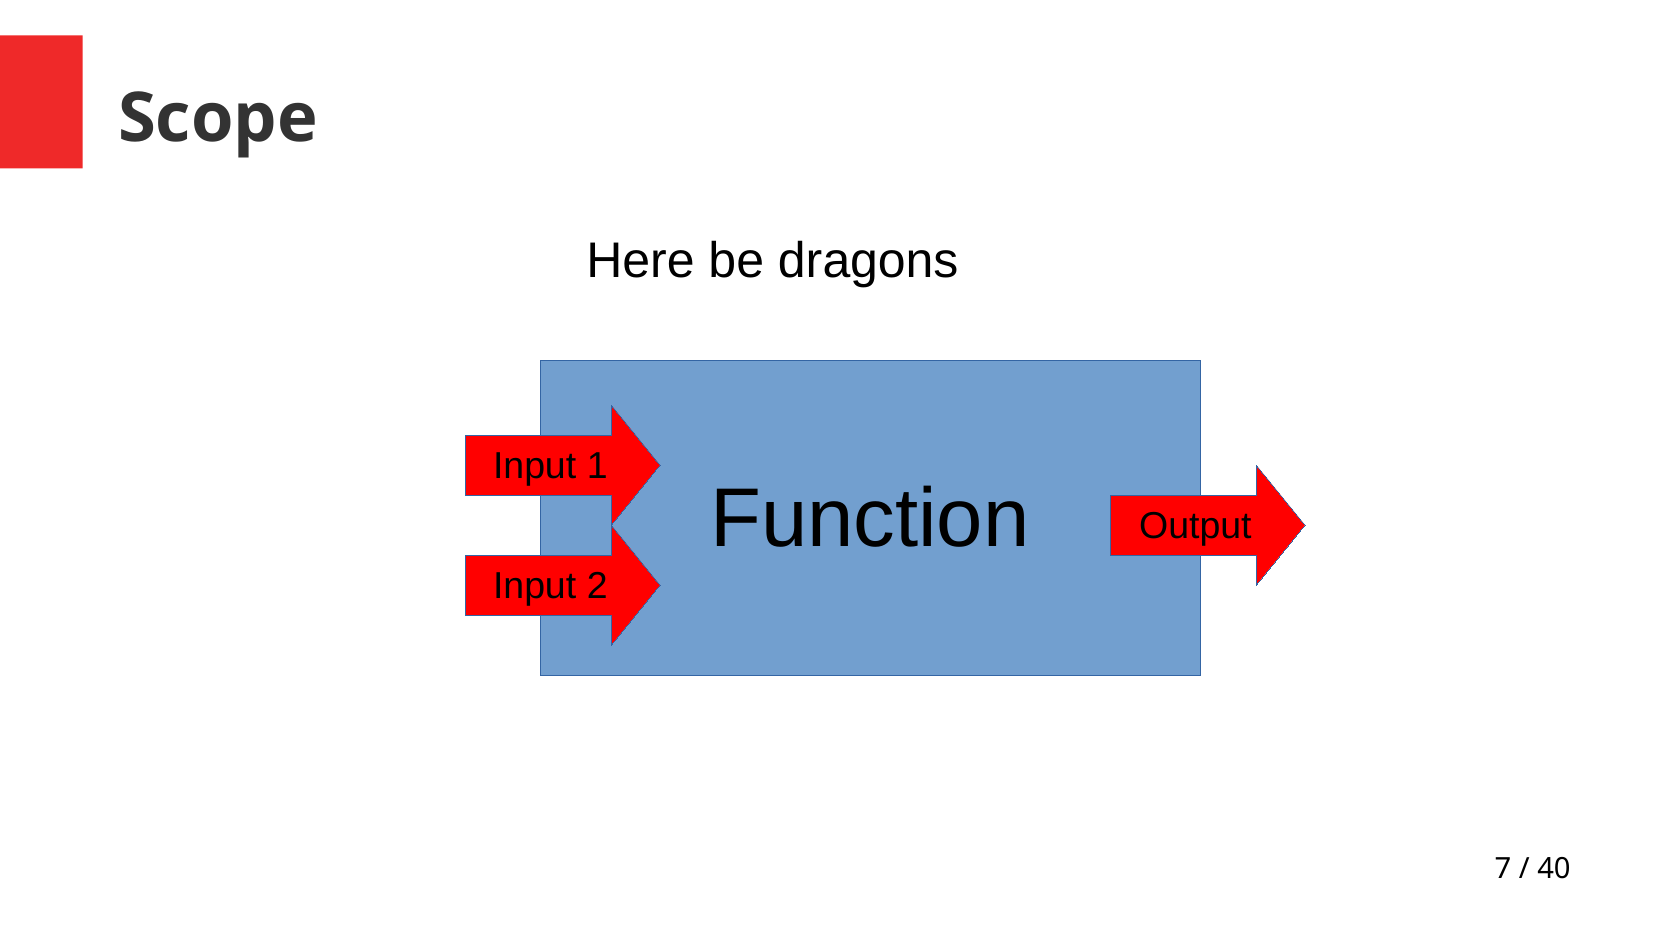

# Scope
Here be dragons
Function
Input 1
Output
Input 2
7